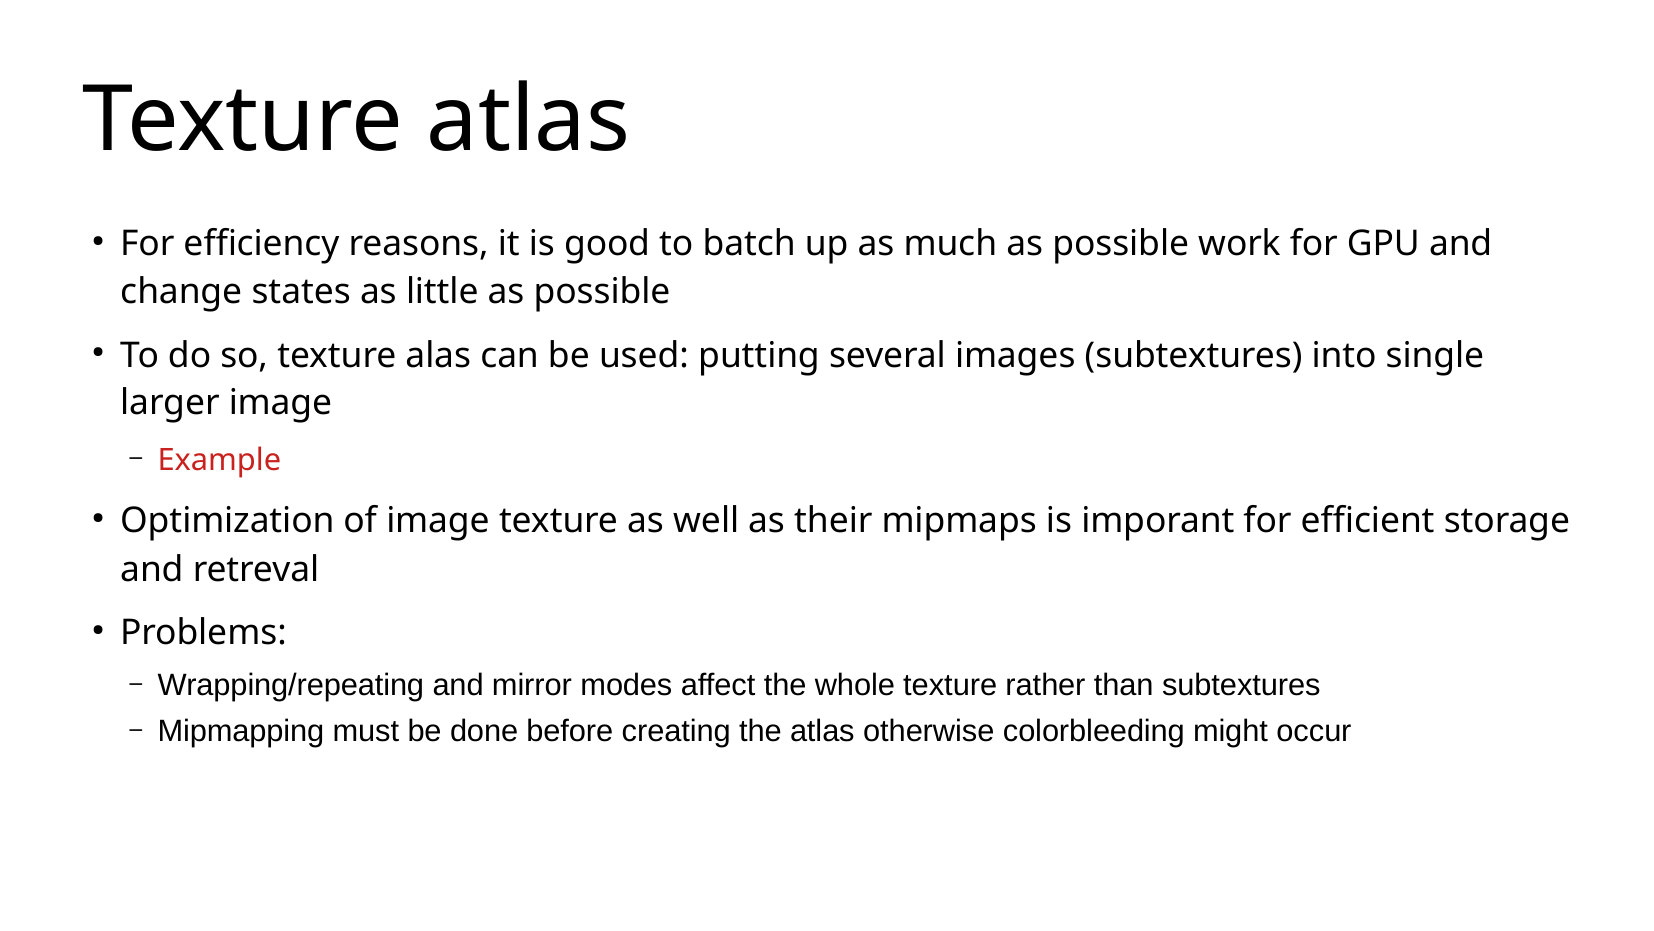

# Texture atlas
For efficiency reasons, it is good to batch up as much as possible work for GPU and change states as little as possible
To do so, texture alas can be used: putting several images (subtextures) into single larger image
Example
Optimization of image texture as well as their mipmaps is imporant for efficient storage and retreval
Problems:
Wrapping/repeating and mirror modes affect the whole texture rather than subtextures
Mipmapping must be done before creating the atlas otherwise colorbleeding might occur